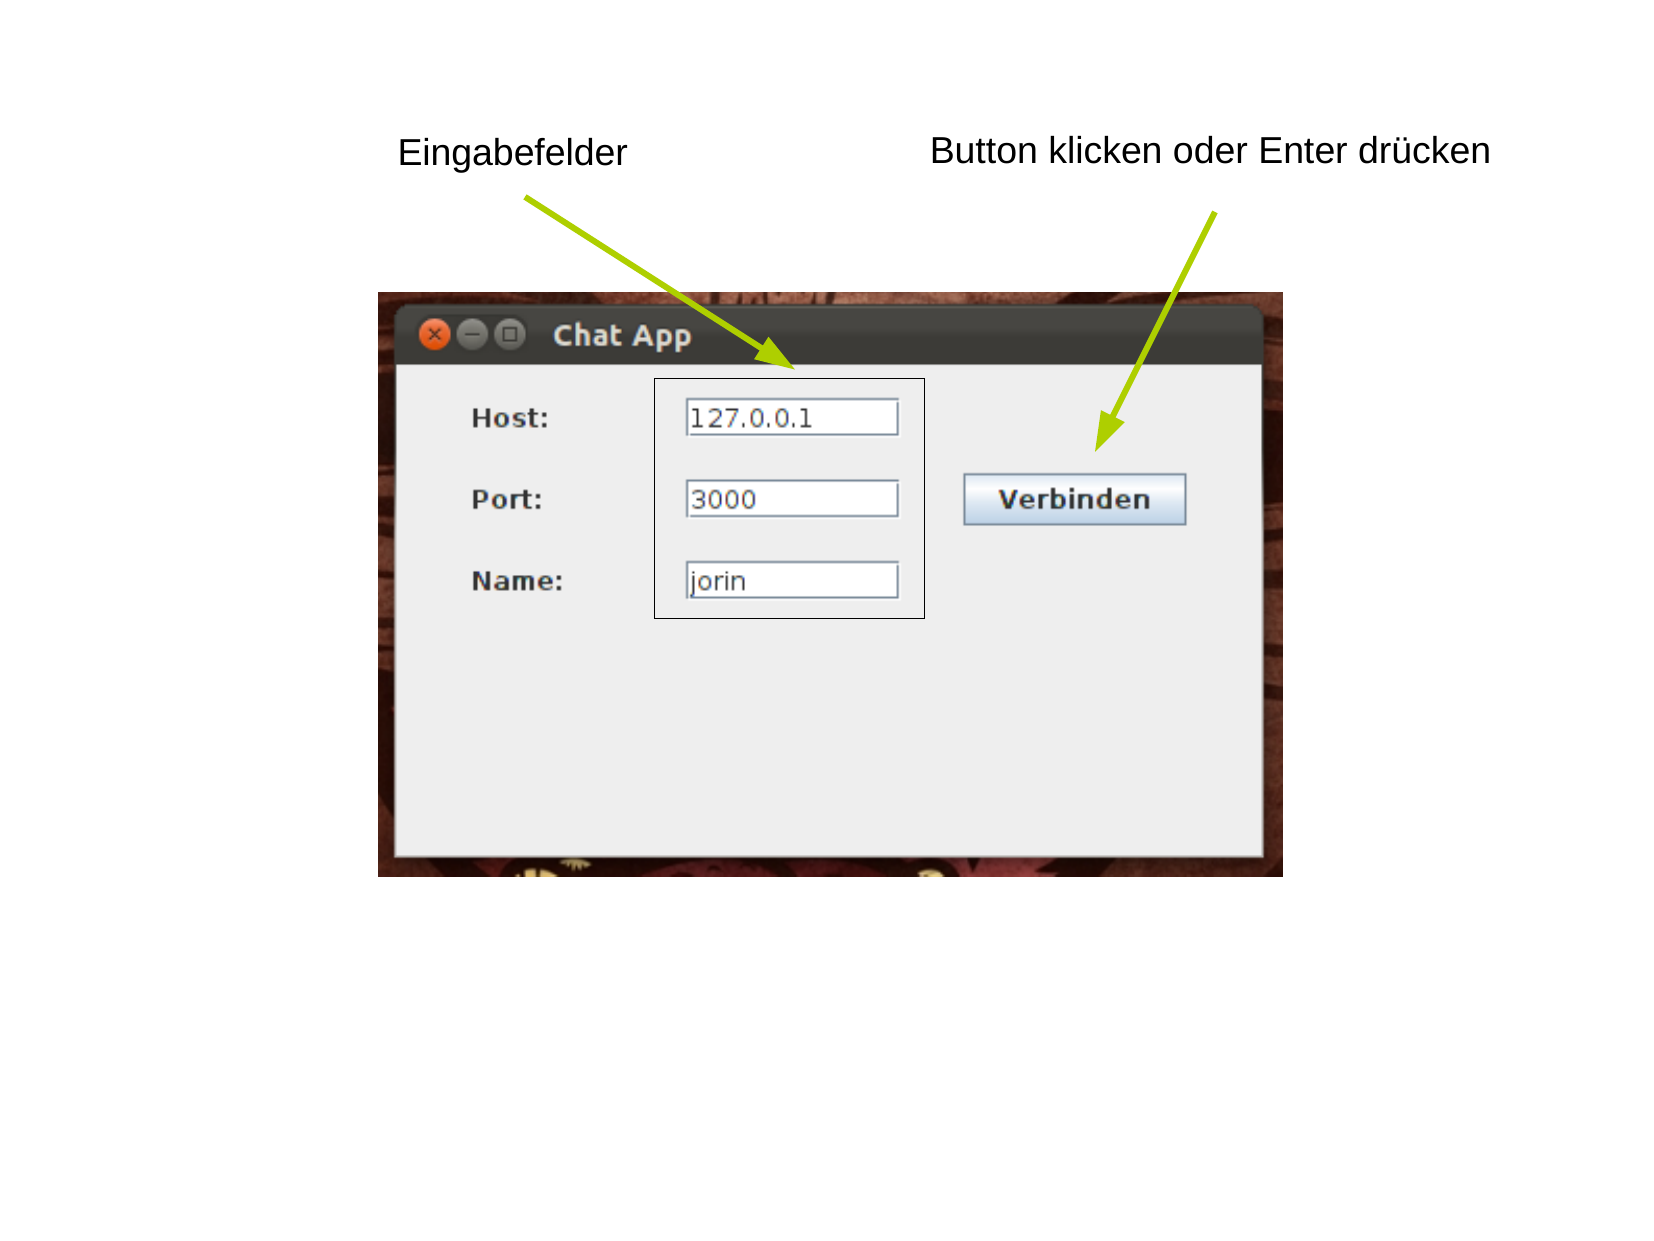

#
Button klicken oder Enter drücken
Eingabefelder